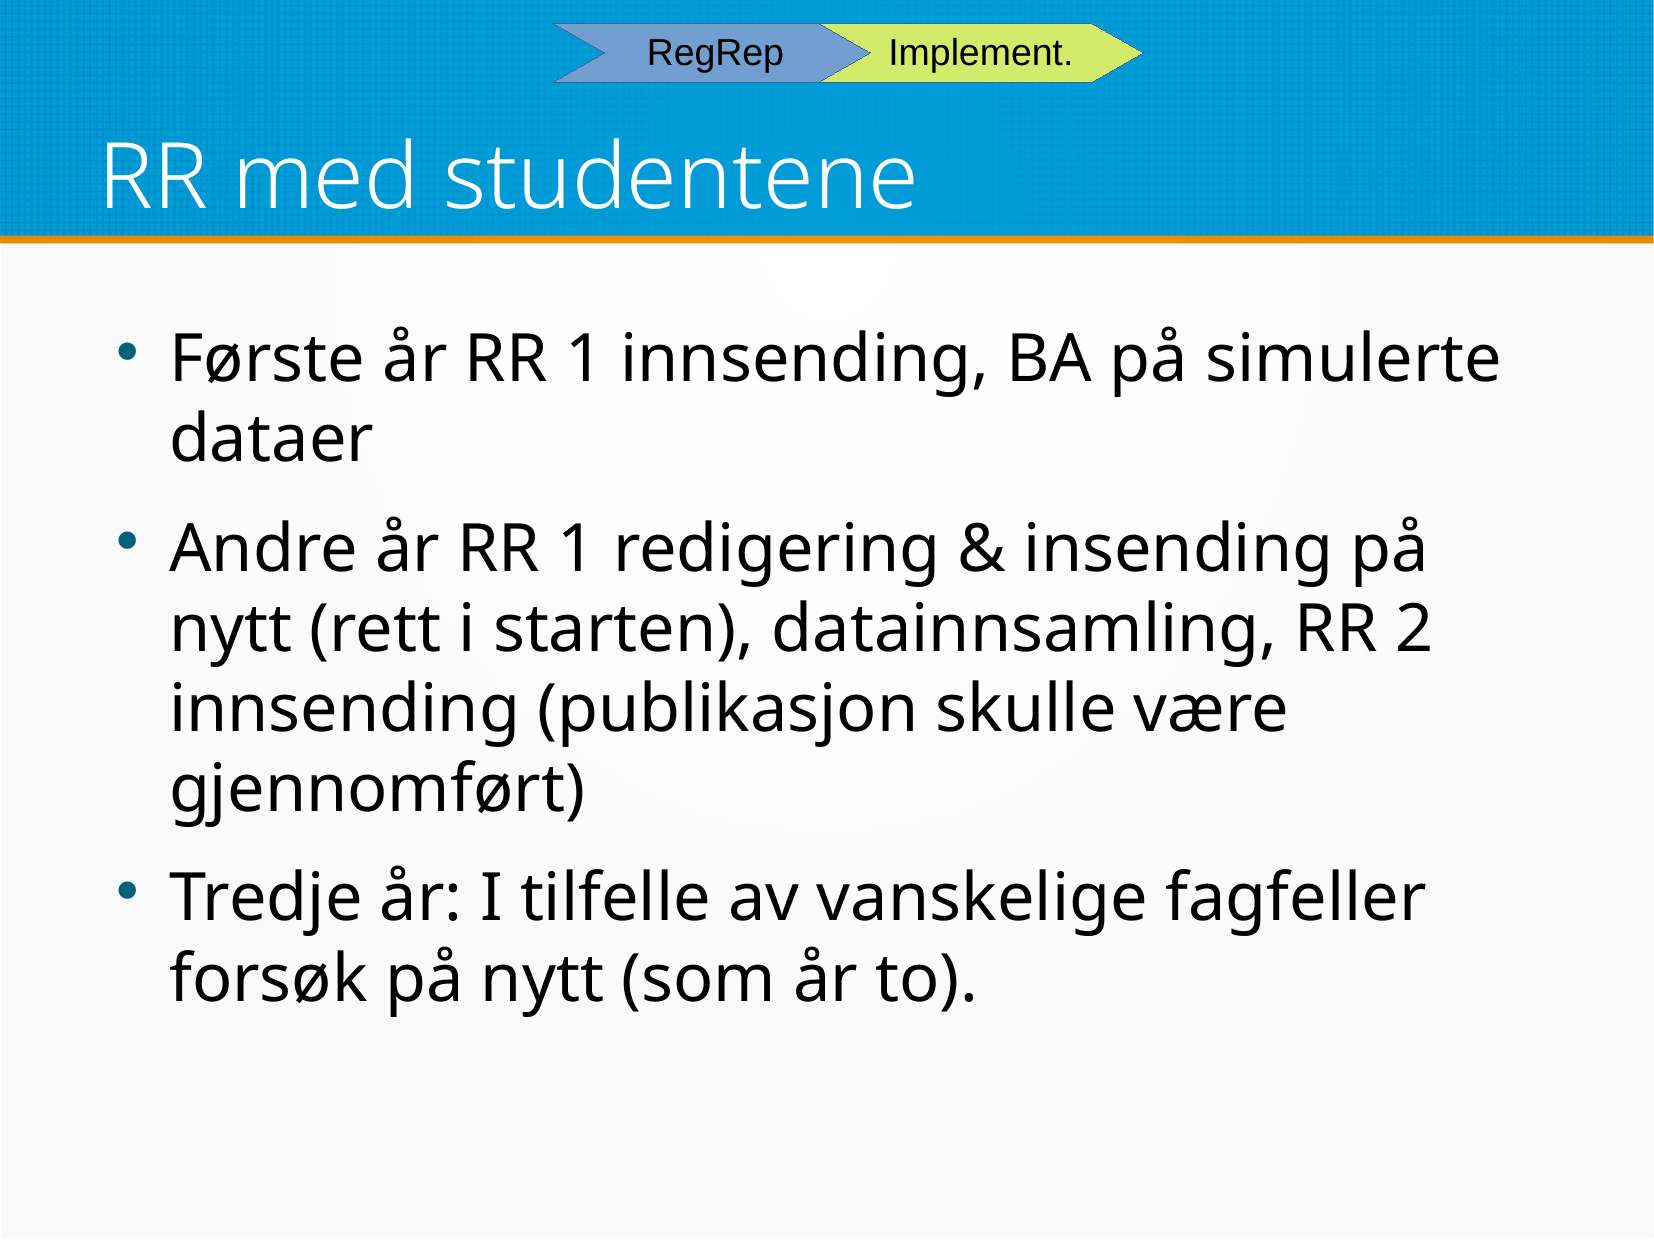

# RR med studentene
RegRep
Implement.
Første år RR 1 innsending, BA på simulerte dataer
Andre år RR 1 redigering & insending på nytt (rett i starten), datainnsamling, RR 2 innsending (publikasjon skulle være gjennomført)
Tredje år: I tilfelle av vanskelige fagfeller forsøk på nytt (som år to).